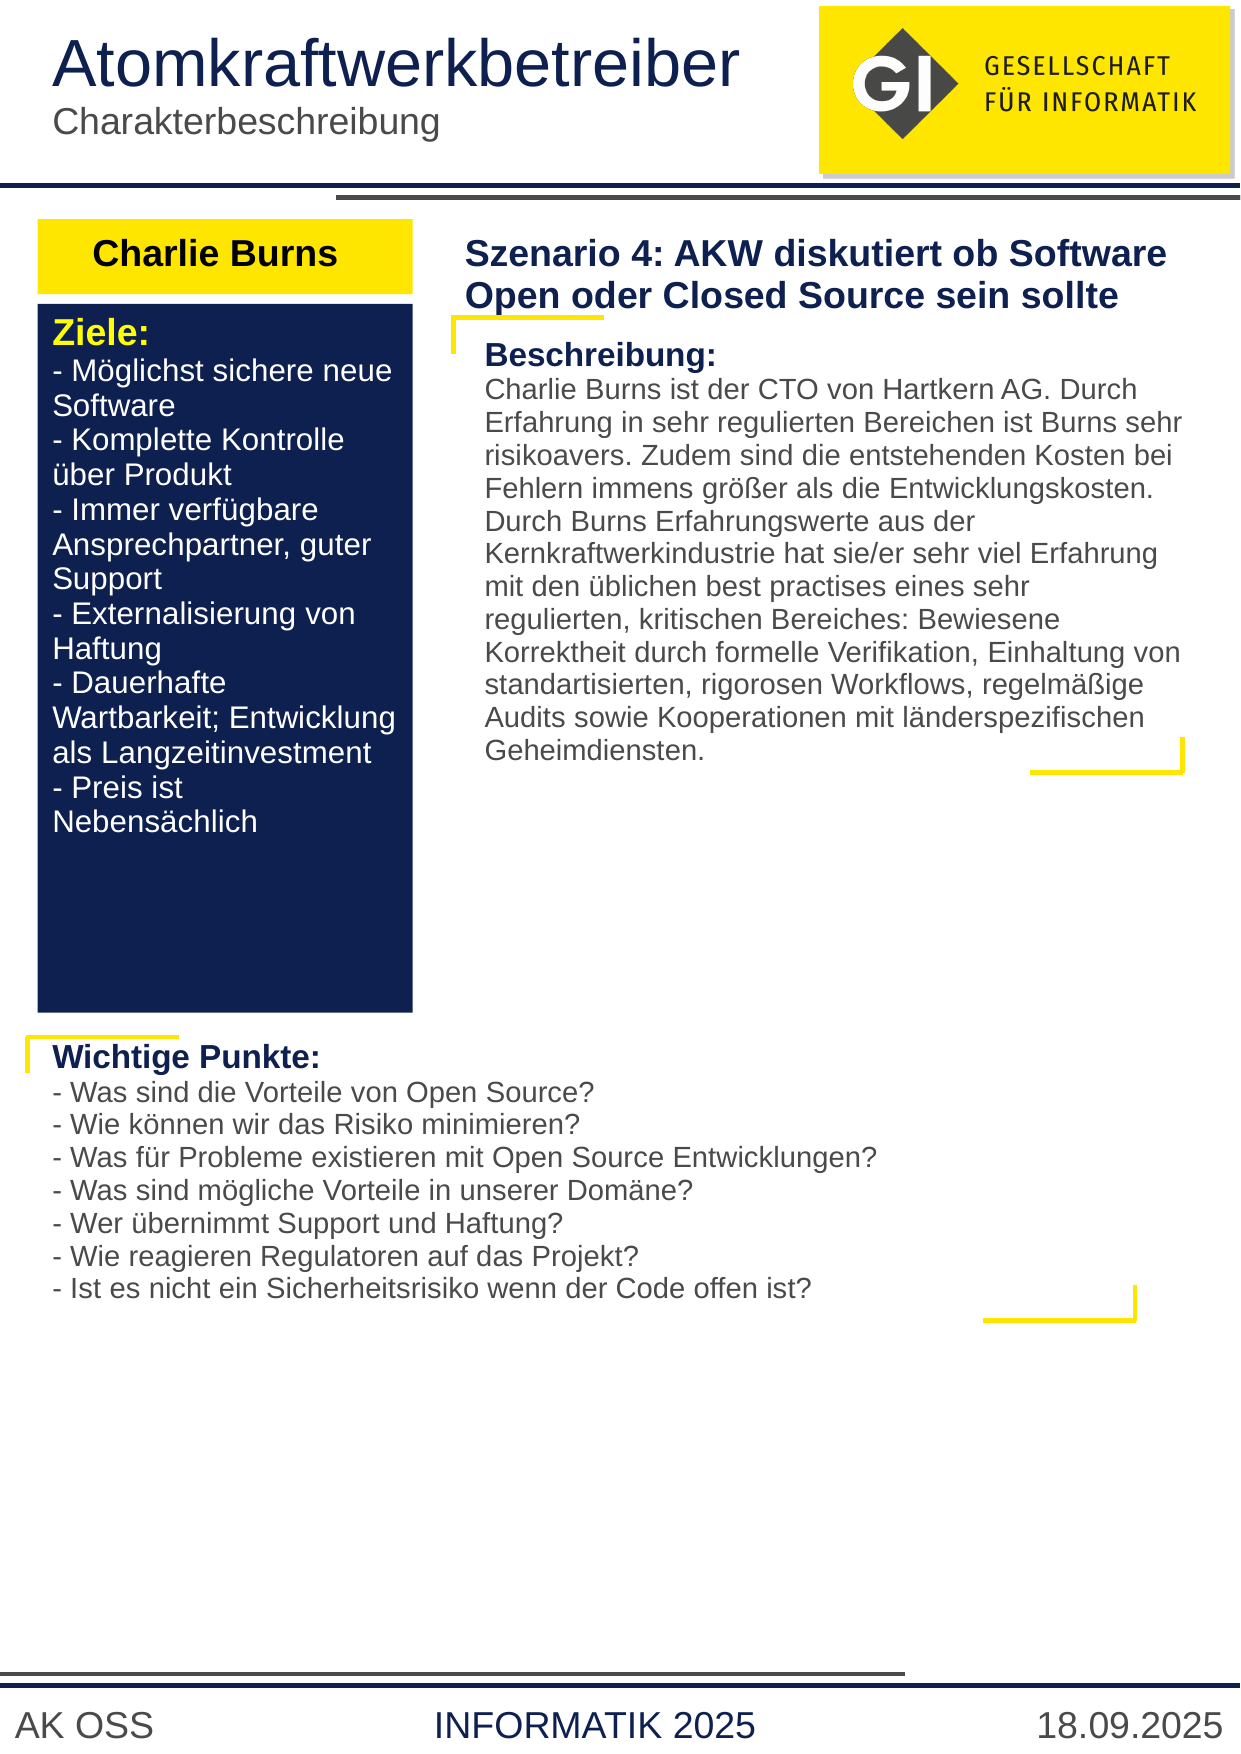

Atomkraftwerkbetreiber
Charakterbeschreibung
 Charlie Burns
Szenario 4: AKW diskutiert ob Software Open oder Closed Source sein sollte
Ziele:
- Möglichst sichere neue Software
- Komplette Kontrolle über Produkt
- Immer verfügbare Ansprechpartner, guter Support
- Externalisierung von Haftung
- Dauerhafte Wartbarkeit; Entwicklung als Langzeitinvestment
- Preis ist Nebensächlich
Beschreibung:
Charlie Burns ist der CTO von Hartkern AG. Durch Erfahrung in sehr regulierten Bereichen ist Burns sehr risikoavers. Zudem sind die entstehenden Kosten bei Fehlern immens größer als die Entwicklungskosten. Durch Burns Erfahrungswerte aus der Kernkraftwerkindustrie hat sie/er sehr viel Erfahrung mit den üblichen best practises eines sehr regulierten, kritischen Bereiches: Bewiesene Korrektheit durch formelle Verifikation, Einhaltung von standartisierten, rigorosen Workflows, regelmäßige Audits sowie Kooperationen mit länderspezifischen Geheimdiensten.
Wichtige Punkte:
- Was sind die Vorteile von Open Source?
- Wie können wir das Risiko minimieren?
- Was für Probleme existieren mit Open Source Entwicklungen?
- Was sind mögliche Vorteile in unserer Domäne?
- Wer übernimmt Support und Haftung?
- Wie reagieren Regulatoren auf das Projekt?
- Ist es nicht ein Sicherheitsrisiko wenn der Code offen ist?
AK OSS
INFORMATIK 2025
18.09.2025